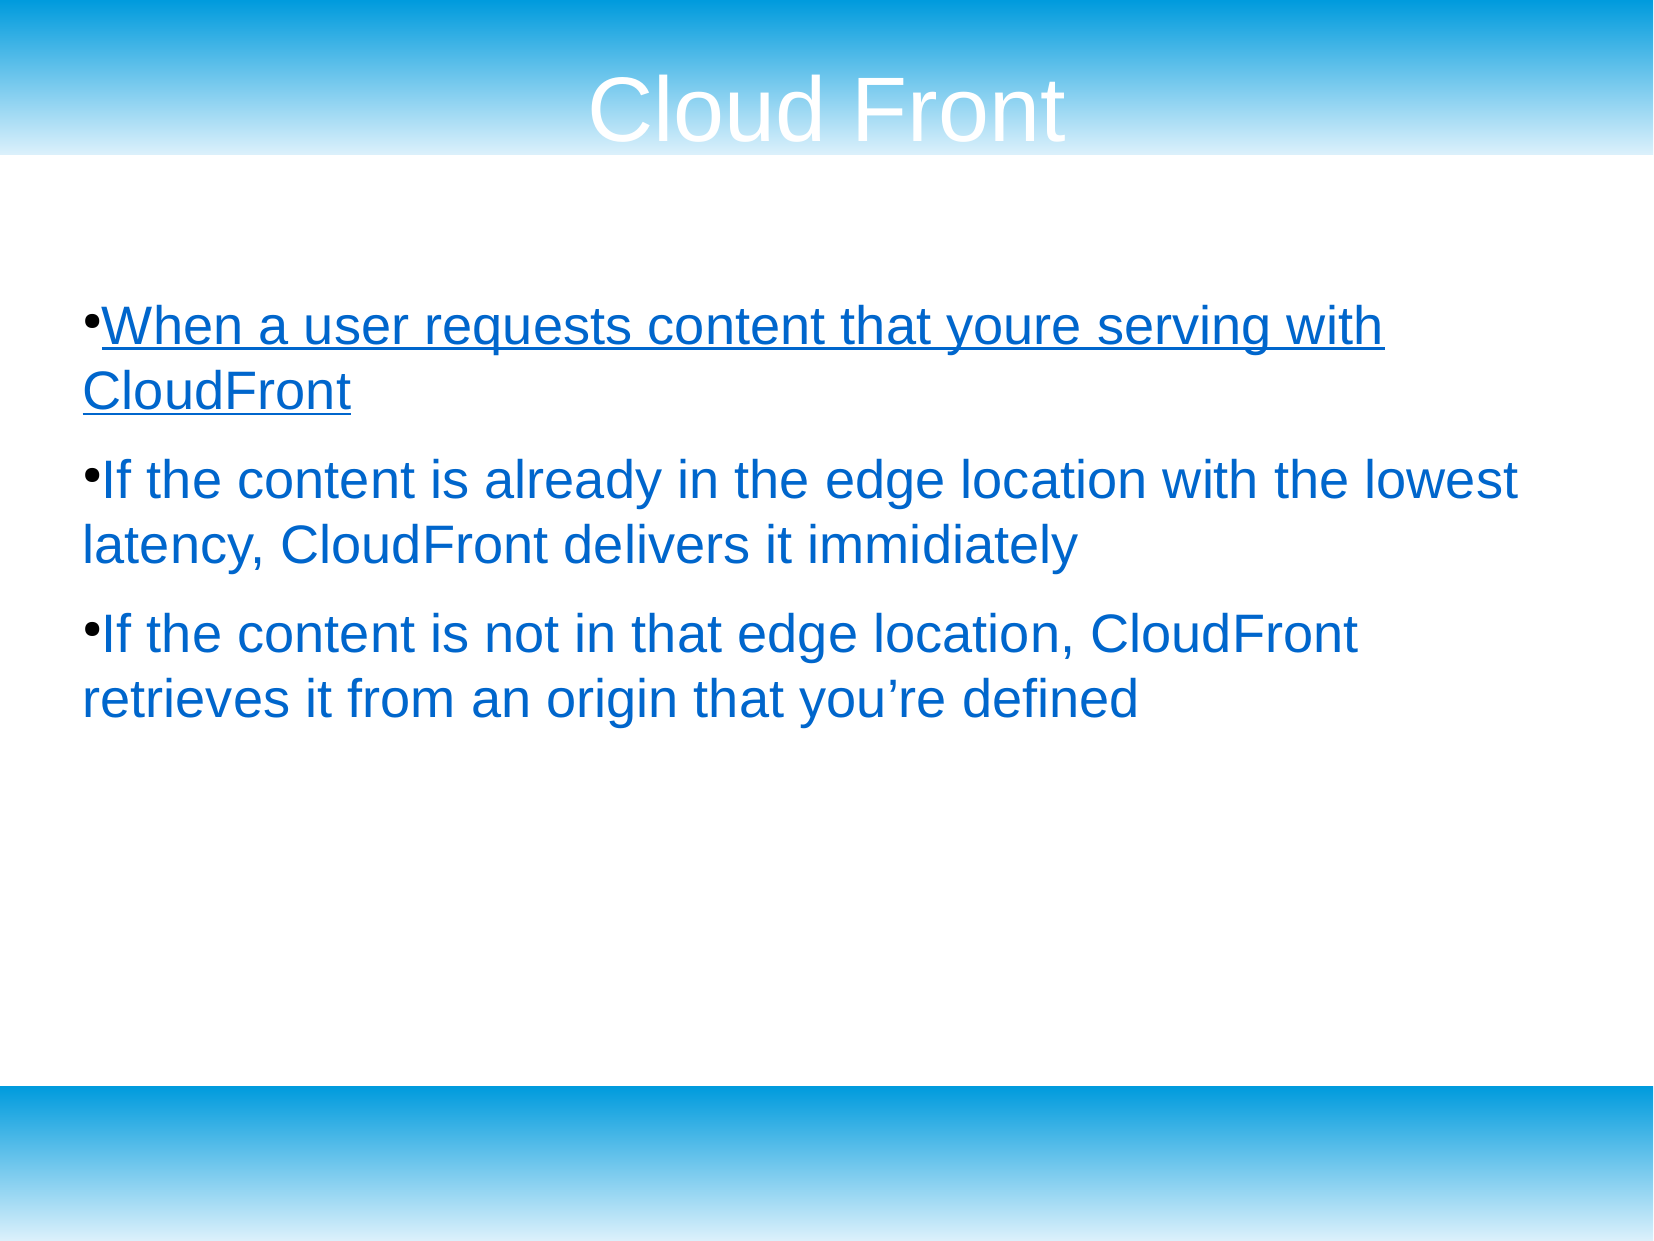

# Cloud Front
When a user requests content that youre serving with CloudFront
If the content is already in the edge location with the lowest latency, CloudFront delivers it immidiately
If the content is not in that edge location, CloudFront retrieves it from an origin that you’re defined